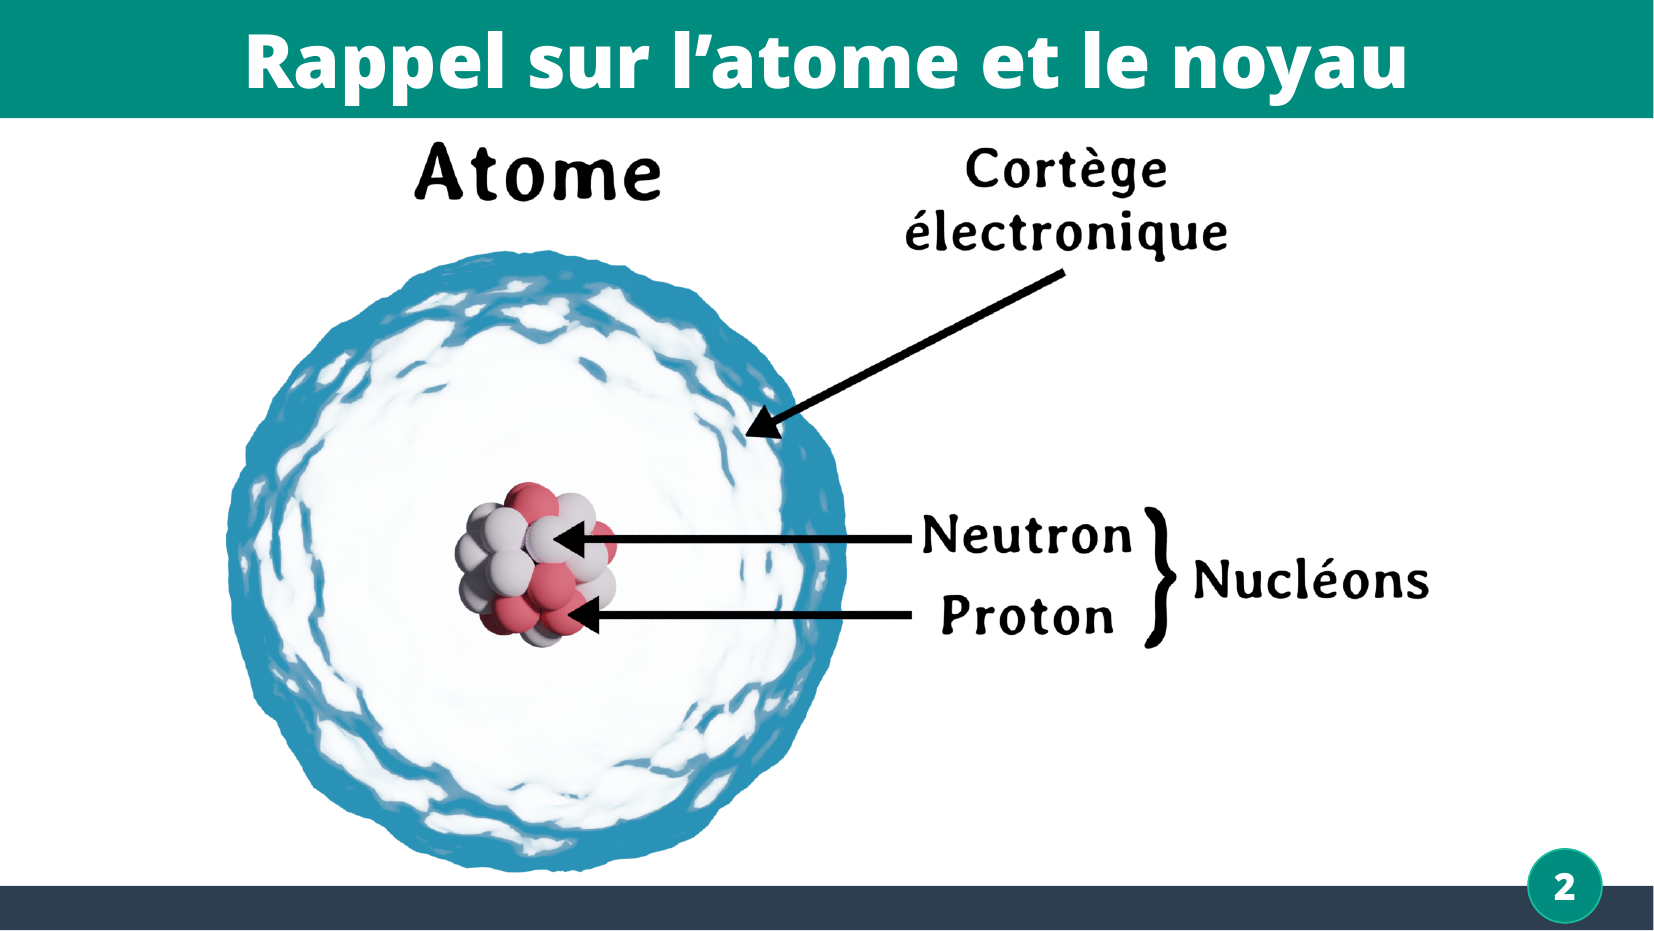

# Rappel sur l’atome et le noyau